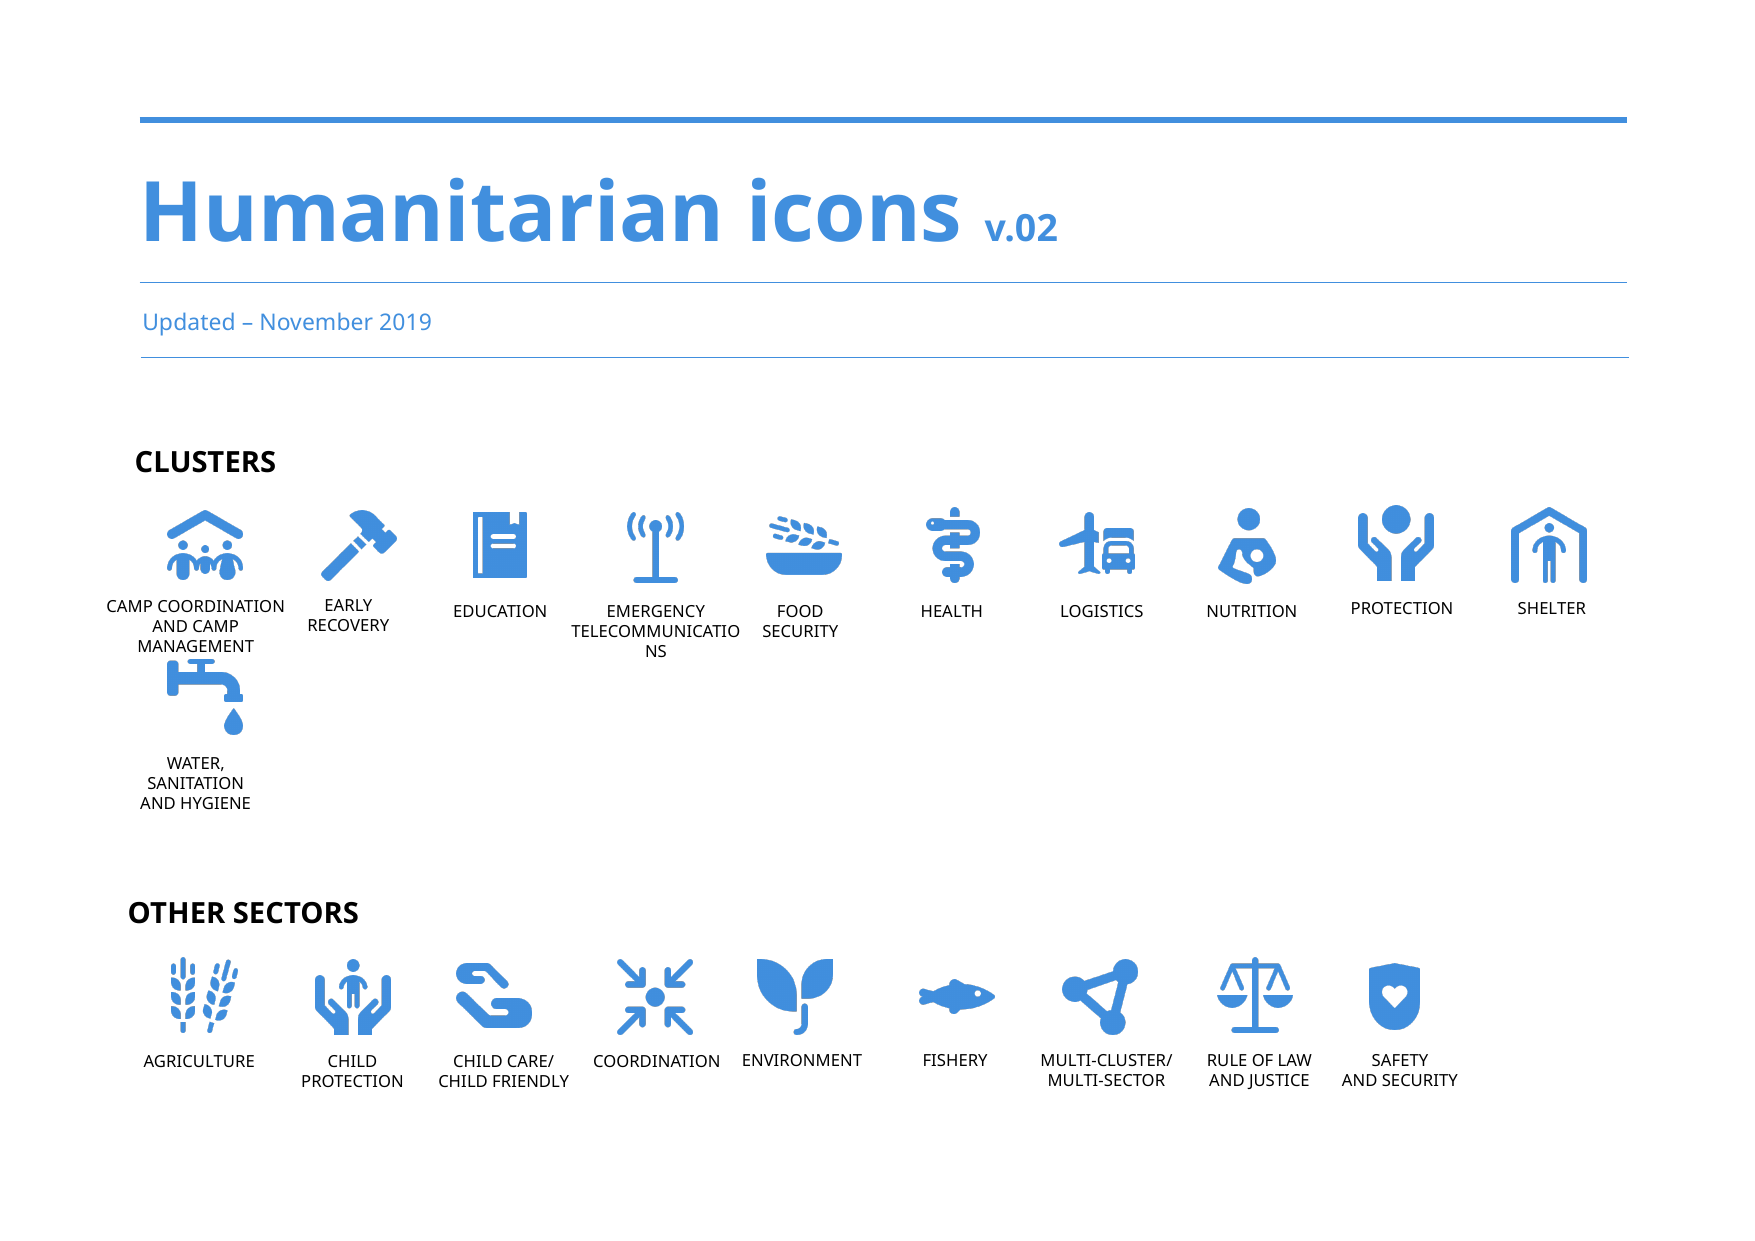

# Humanitarian icons v.02
Updated – November 2019
CLUSTERS
EARLY
RECOVERY
CAMP COORDINATION AND CAMP MANAGEMENT
PROTECTION
SHELTER
EDUCATION
EMERGENCY
TELECOMMUNICATIONS
FOOD
SECURITY
HEALTH
LOGISTICS
NUTRITION
WATER, SANITATION
AND HYGIENE
OTHER SECTORS
ENVIRONMENT
FISHERY
MULTI-CLUSTER/
MULTI-SECTOR
RULE OF LAW
AND JUSTICE
SAFETY
AND SECURITY
AGRICULTURE
CHILD PROTECTION
CHILD CARE/
CHILD FRIENDLY
COORDINATION